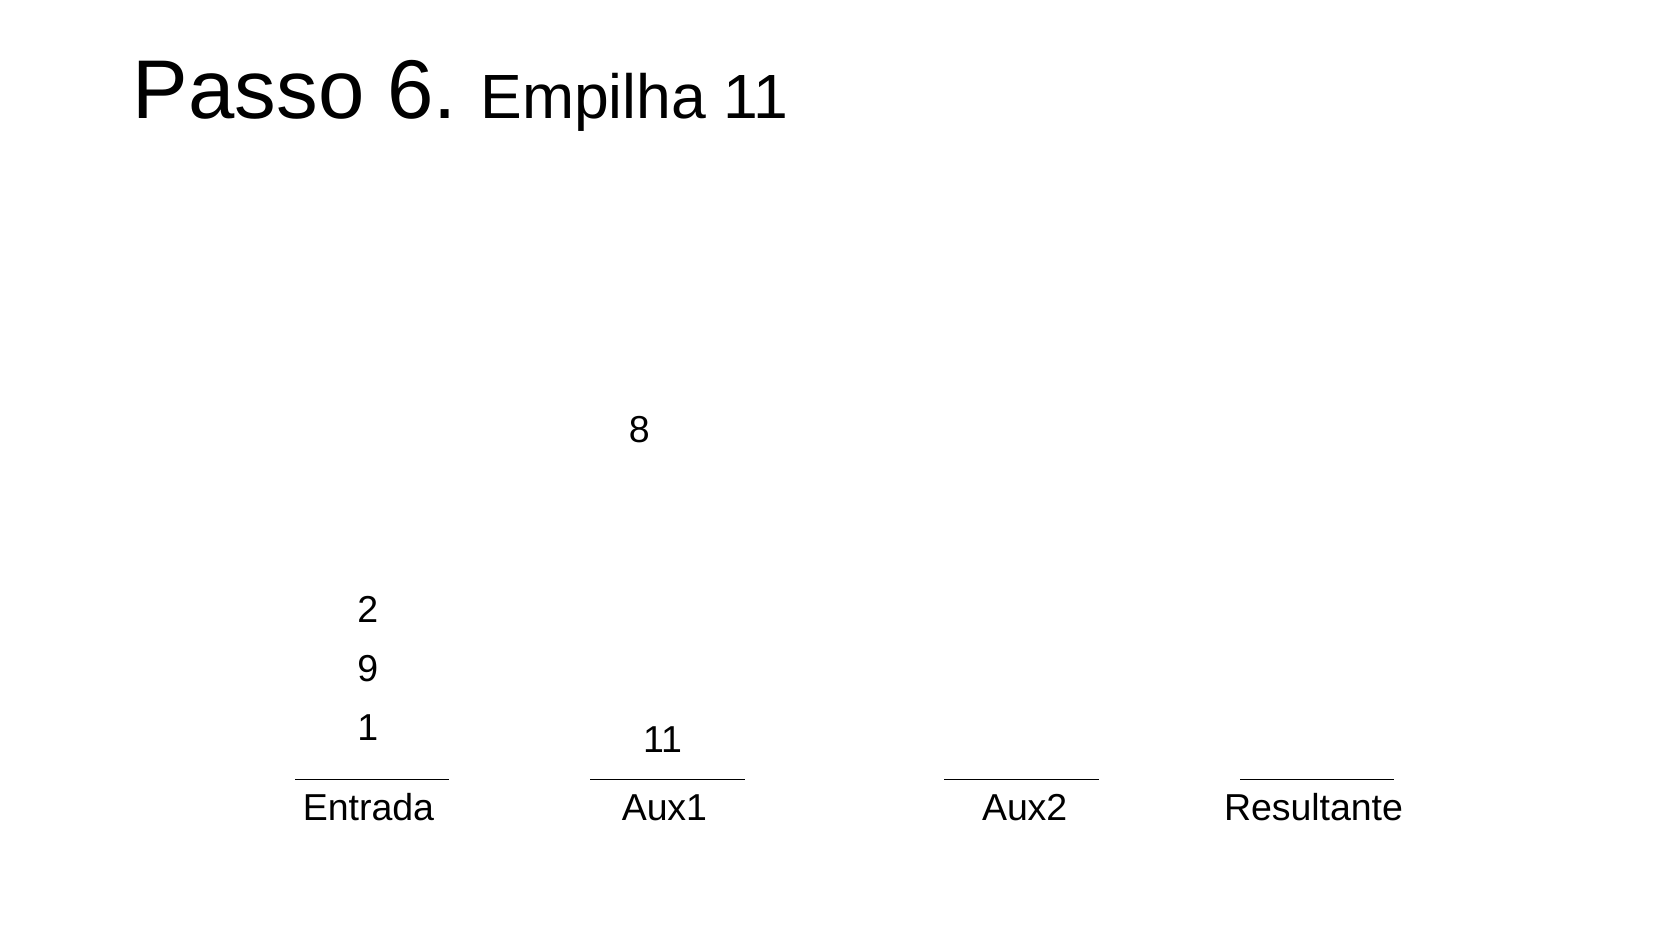

Passo 6. Empilha 11
8
2
9
1
11
Entrada
Aux1
Aux2
Resultante